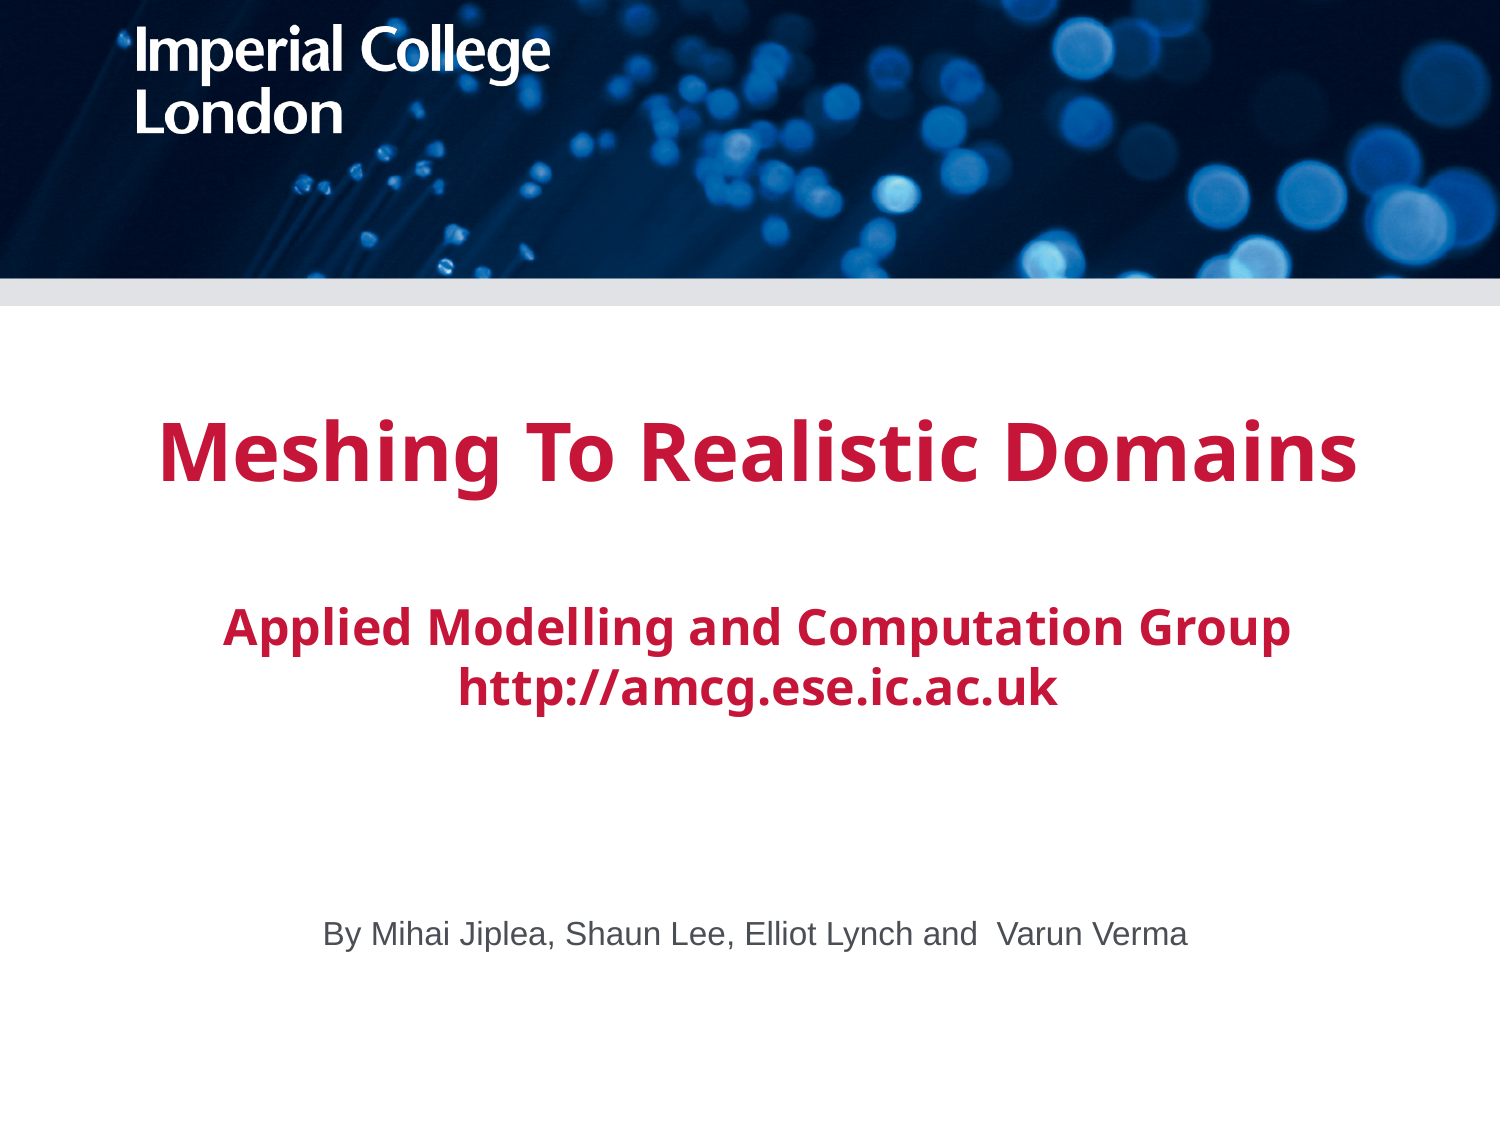

# Meshing To Realistic Domains Applied Modelling and Computation Group http://amcg.ese.ic.ac.uk
By Mihai Jiplea, Shaun Lee, Elliot Lynch and Varun Verma